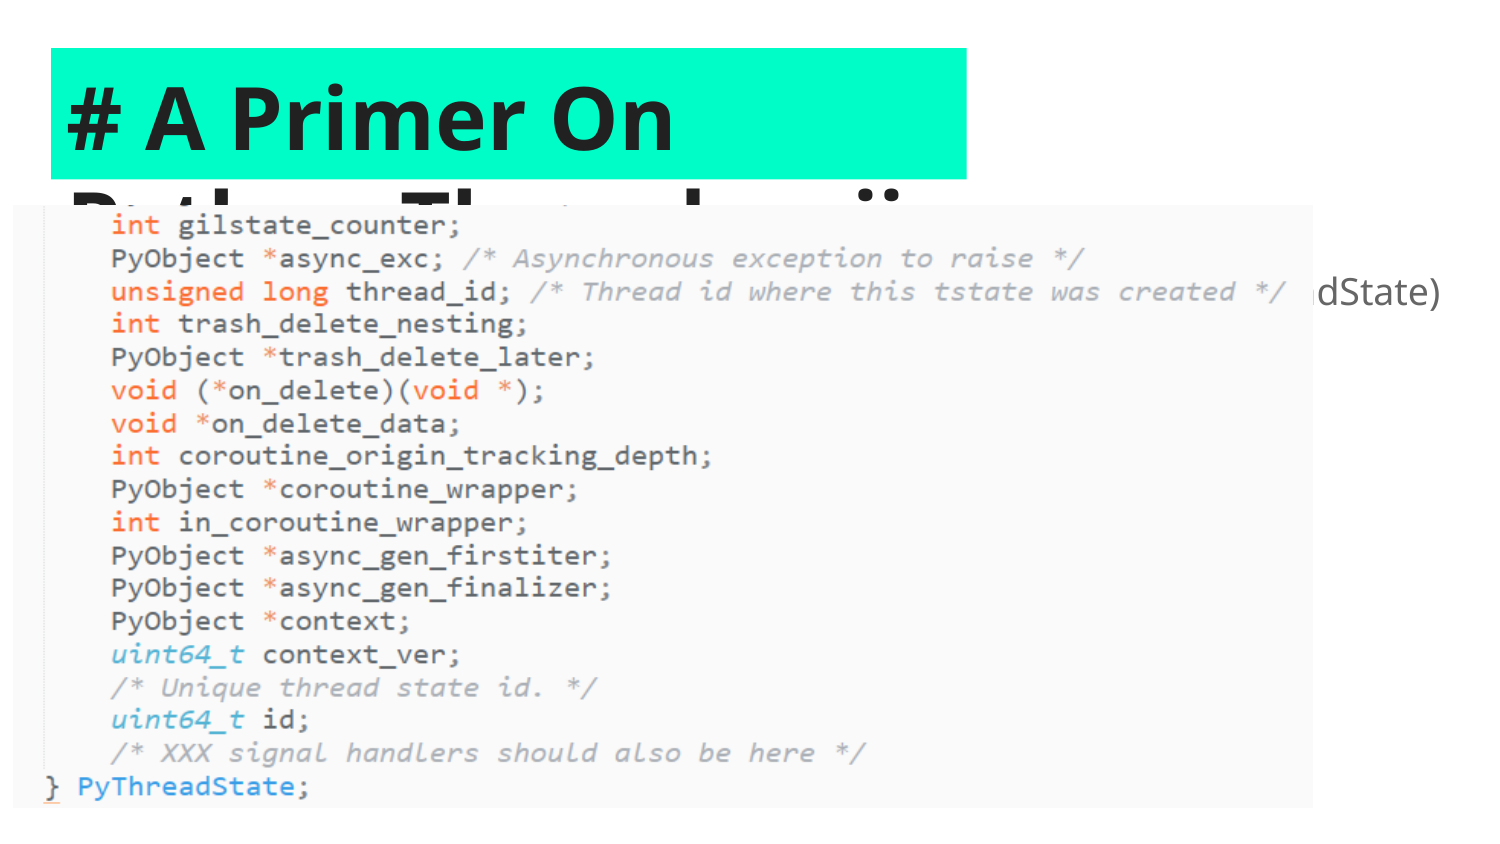

# # A Primer On Python Threads -- ii
>> Each thread has its own interpreter specific data structure (PyThreadState)